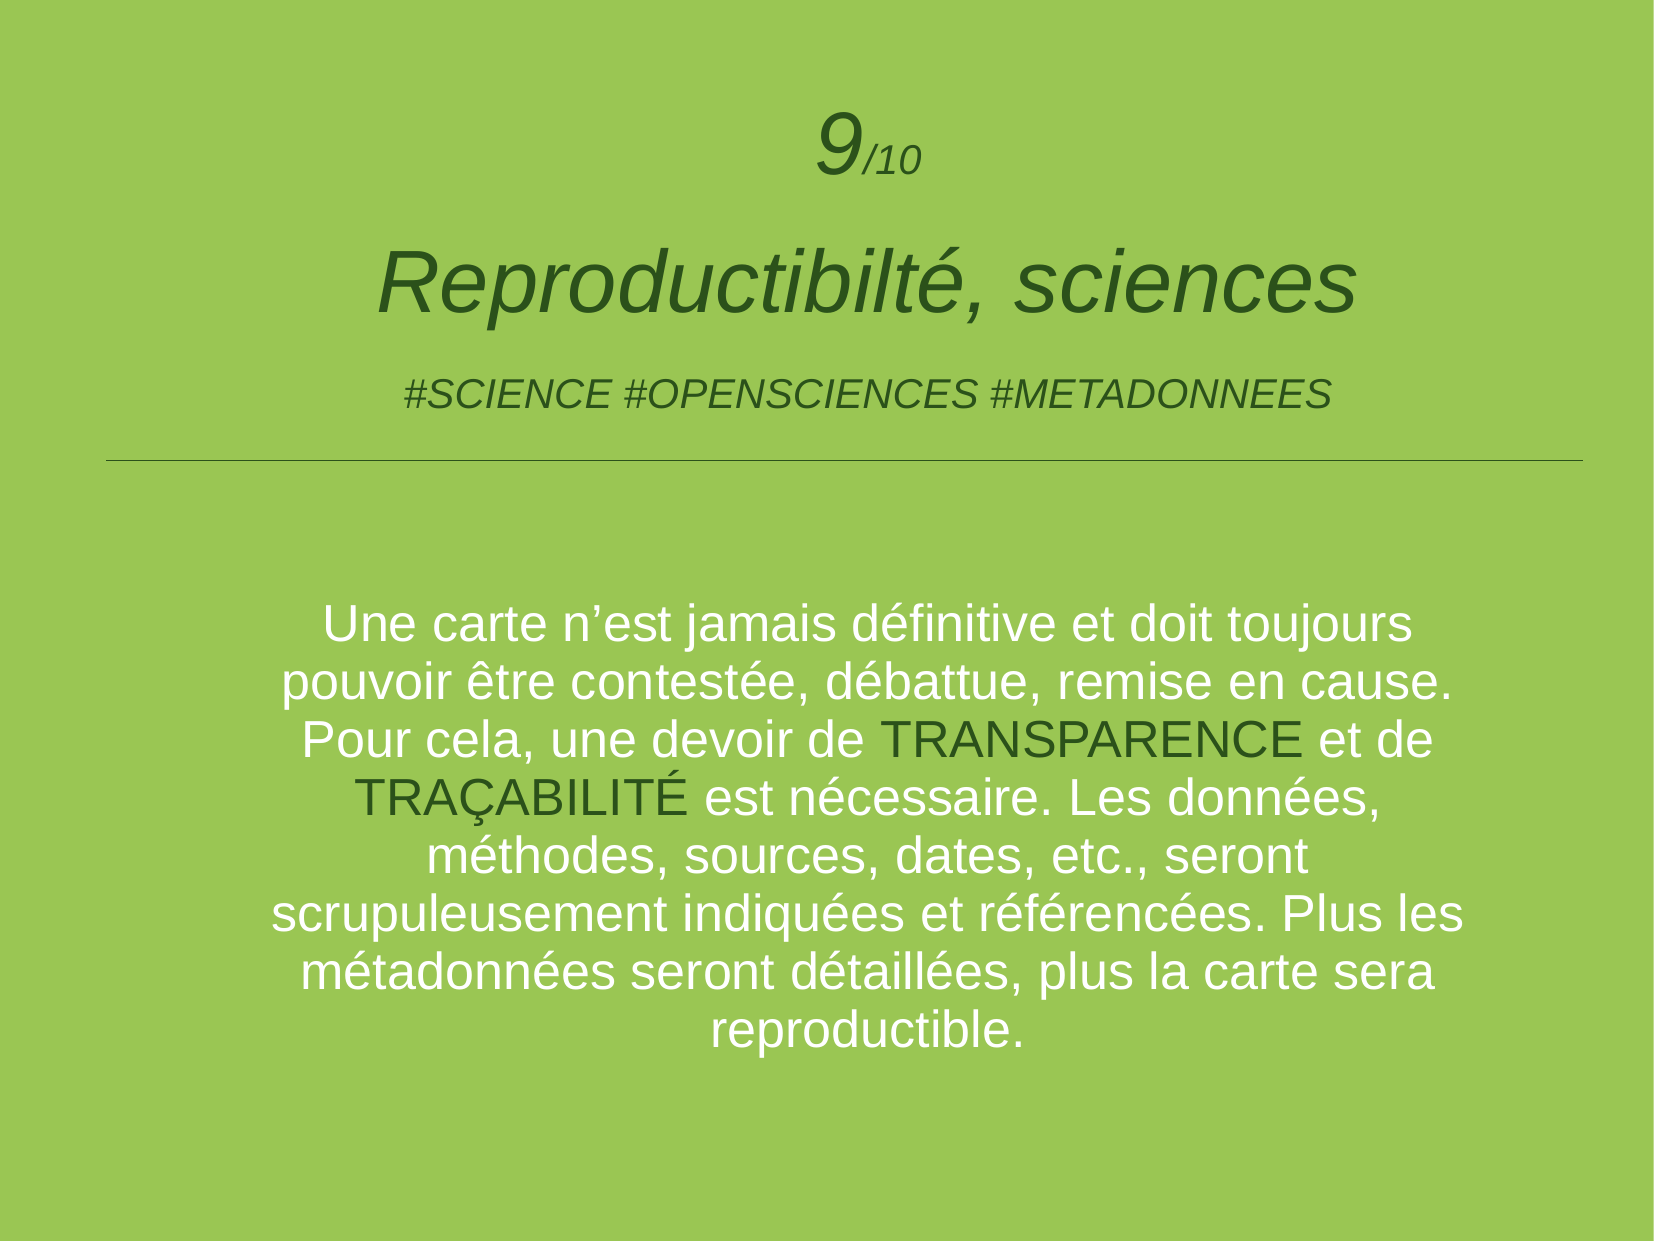

# 9/10
Reproductibilté, sciences
#SCIENCE #OPENSCIENCES #METADONNEES
Une carte n’est jamais définitive et doit toujours pouvoir être contestée, débattue, remise en cause. Pour cela, une devoir de TRANSPARENCE et de TRAÇABILITÉ est nécessaire. Les données, méthodes, sources, dates, etc., seront scrupuleusement indiquées et référencées. Plus les métadonnées seront détaillées, plus la carte sera reproductible.